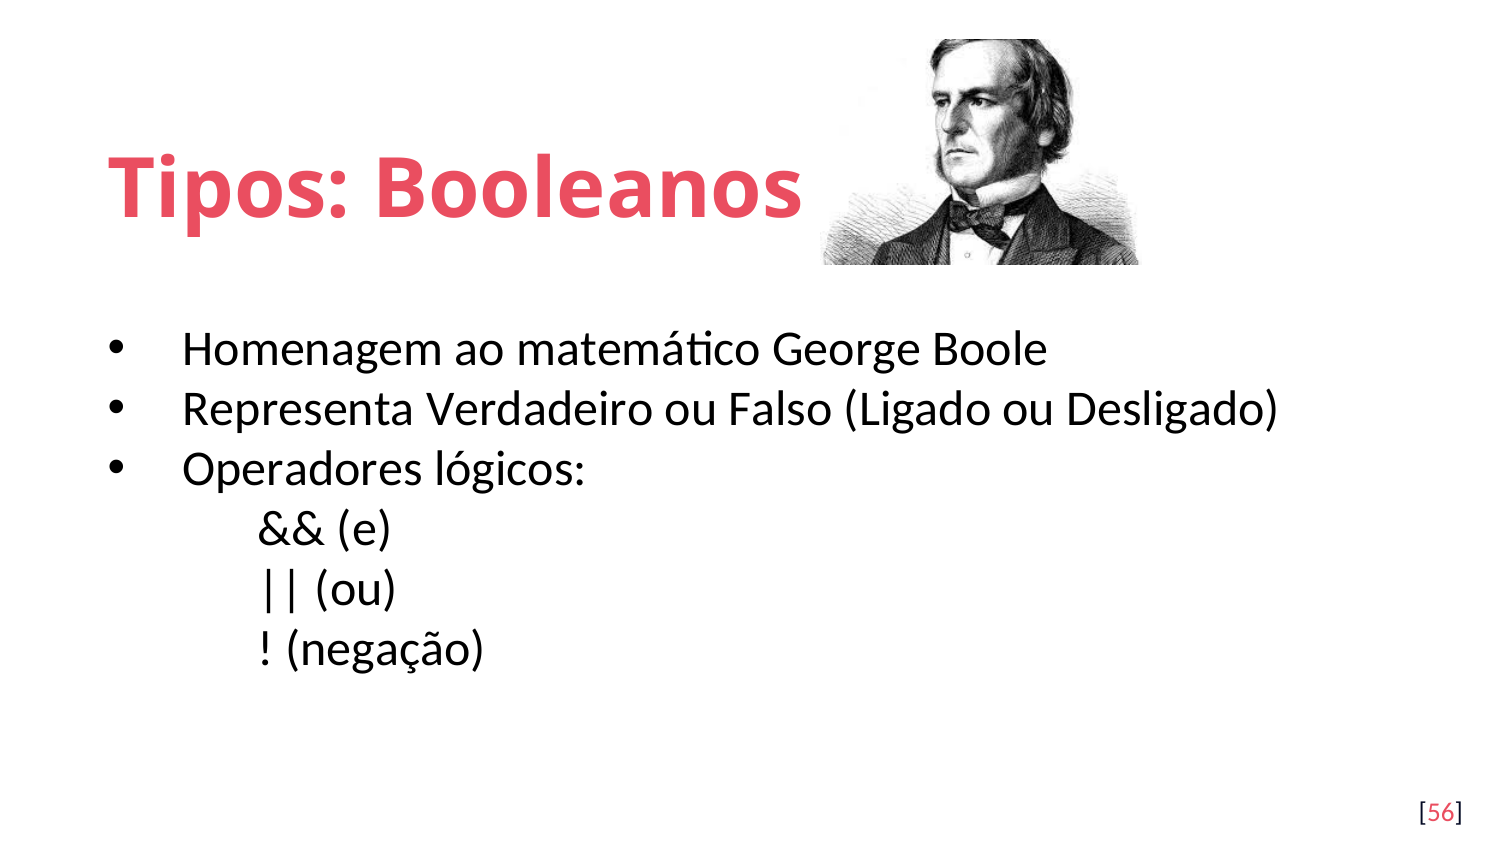

Tipos: Booleanos
Homenagem ao matemático George Boole
Representa Verdadeiro ou Falso (Ligado ou Desligado)
Operadores lógicos:
&& (e)
|| (ou)
! (negação)